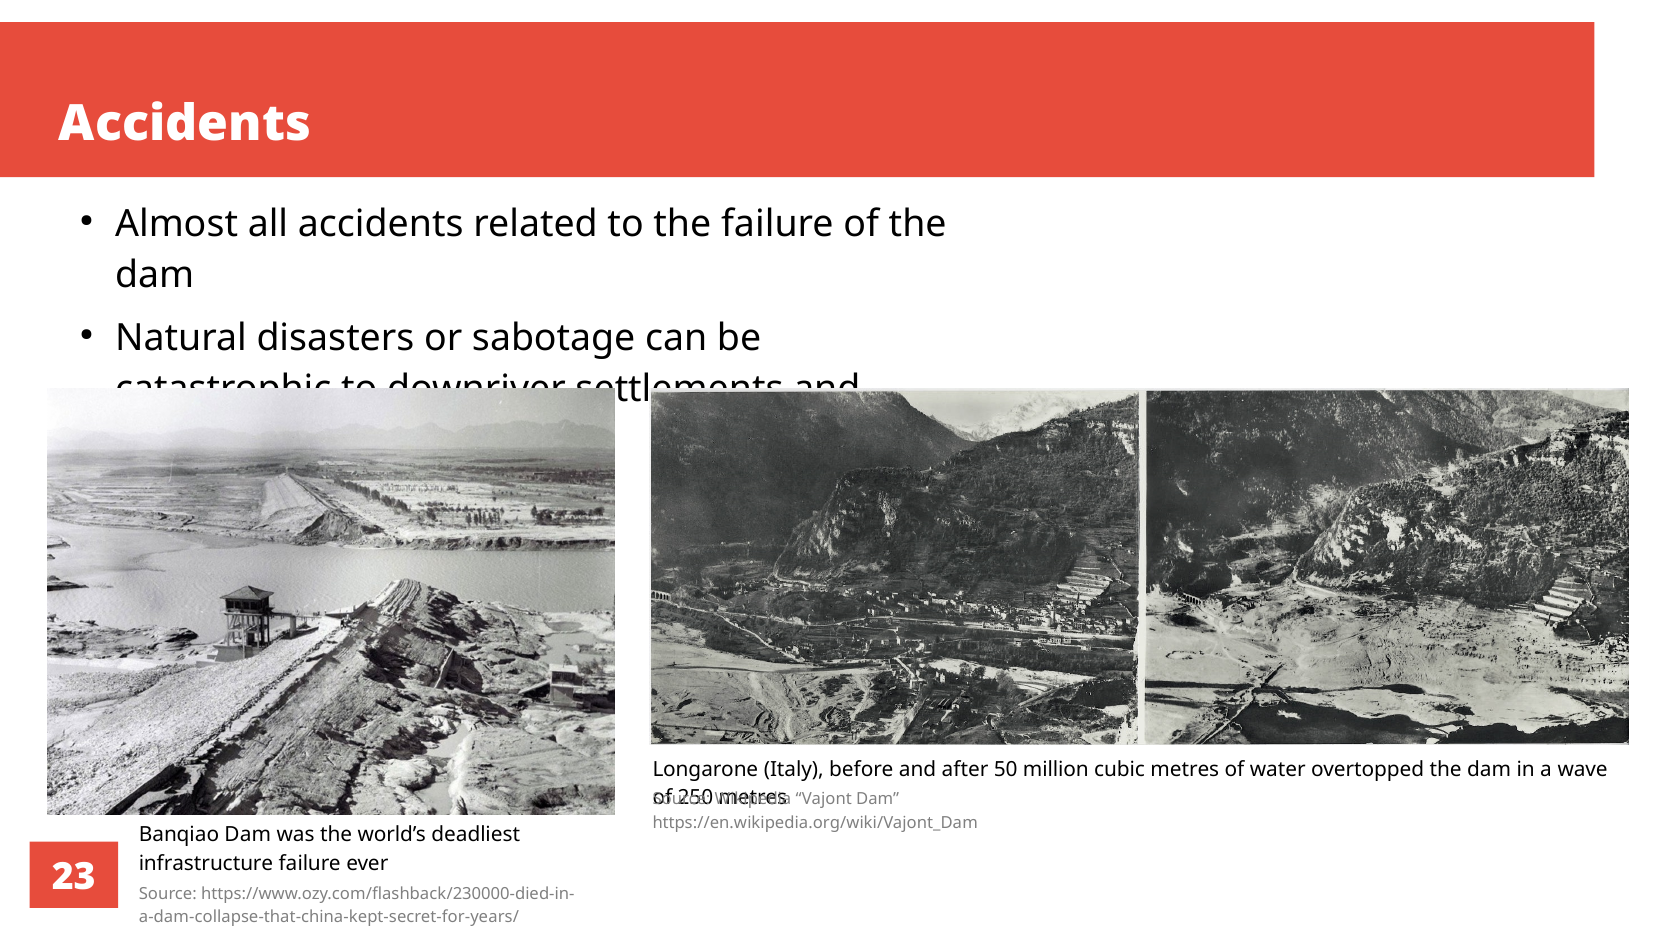

# Accidents
Almost all accidents related to the failure of the dam
Natural disasters or sabotage can be catastrophic to downriver settlements and infrastructure
Longarone (Italy), before and after 50 million cubic metres of water overtopped the dam in a wave of 250 metres
Source: Wikipedia “Vajont Dam” https://en.wikipedia.org/wiki/Vajont_Dam
Banqiao Dam was the world’s deadliest infrastructure failure ever
Source: https://www.ozy.com/flashback/230000-died-in-a-dam-collapse-that-china-kept-secret-for-years/
23